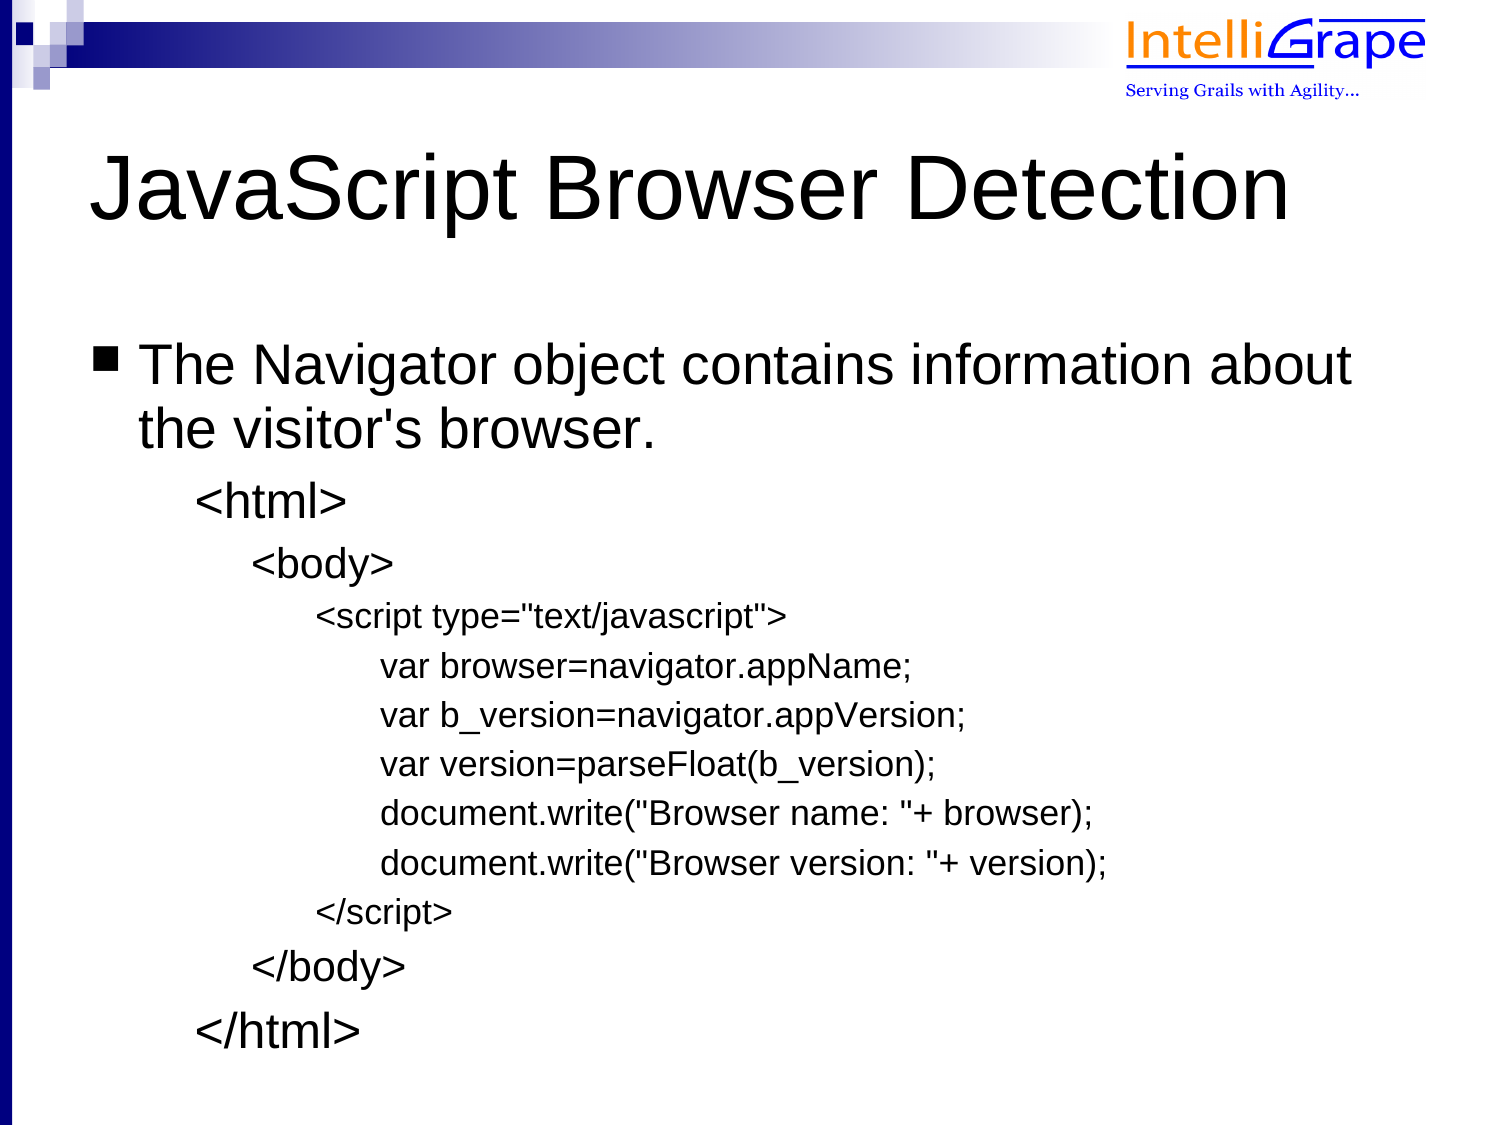

# JavaScript Browser Detection
The Navigator object contains information about the visitor's browser.
<html>
<body>
<script type="text/javascript">
var browser=navigator.appName;
var b_version=navigator.appVersion;
var version=parseFloat(b_version);
document.write("Browser name: "+ browser);
document.write("Browser version: "+ version);
</script>
</body>
</html>